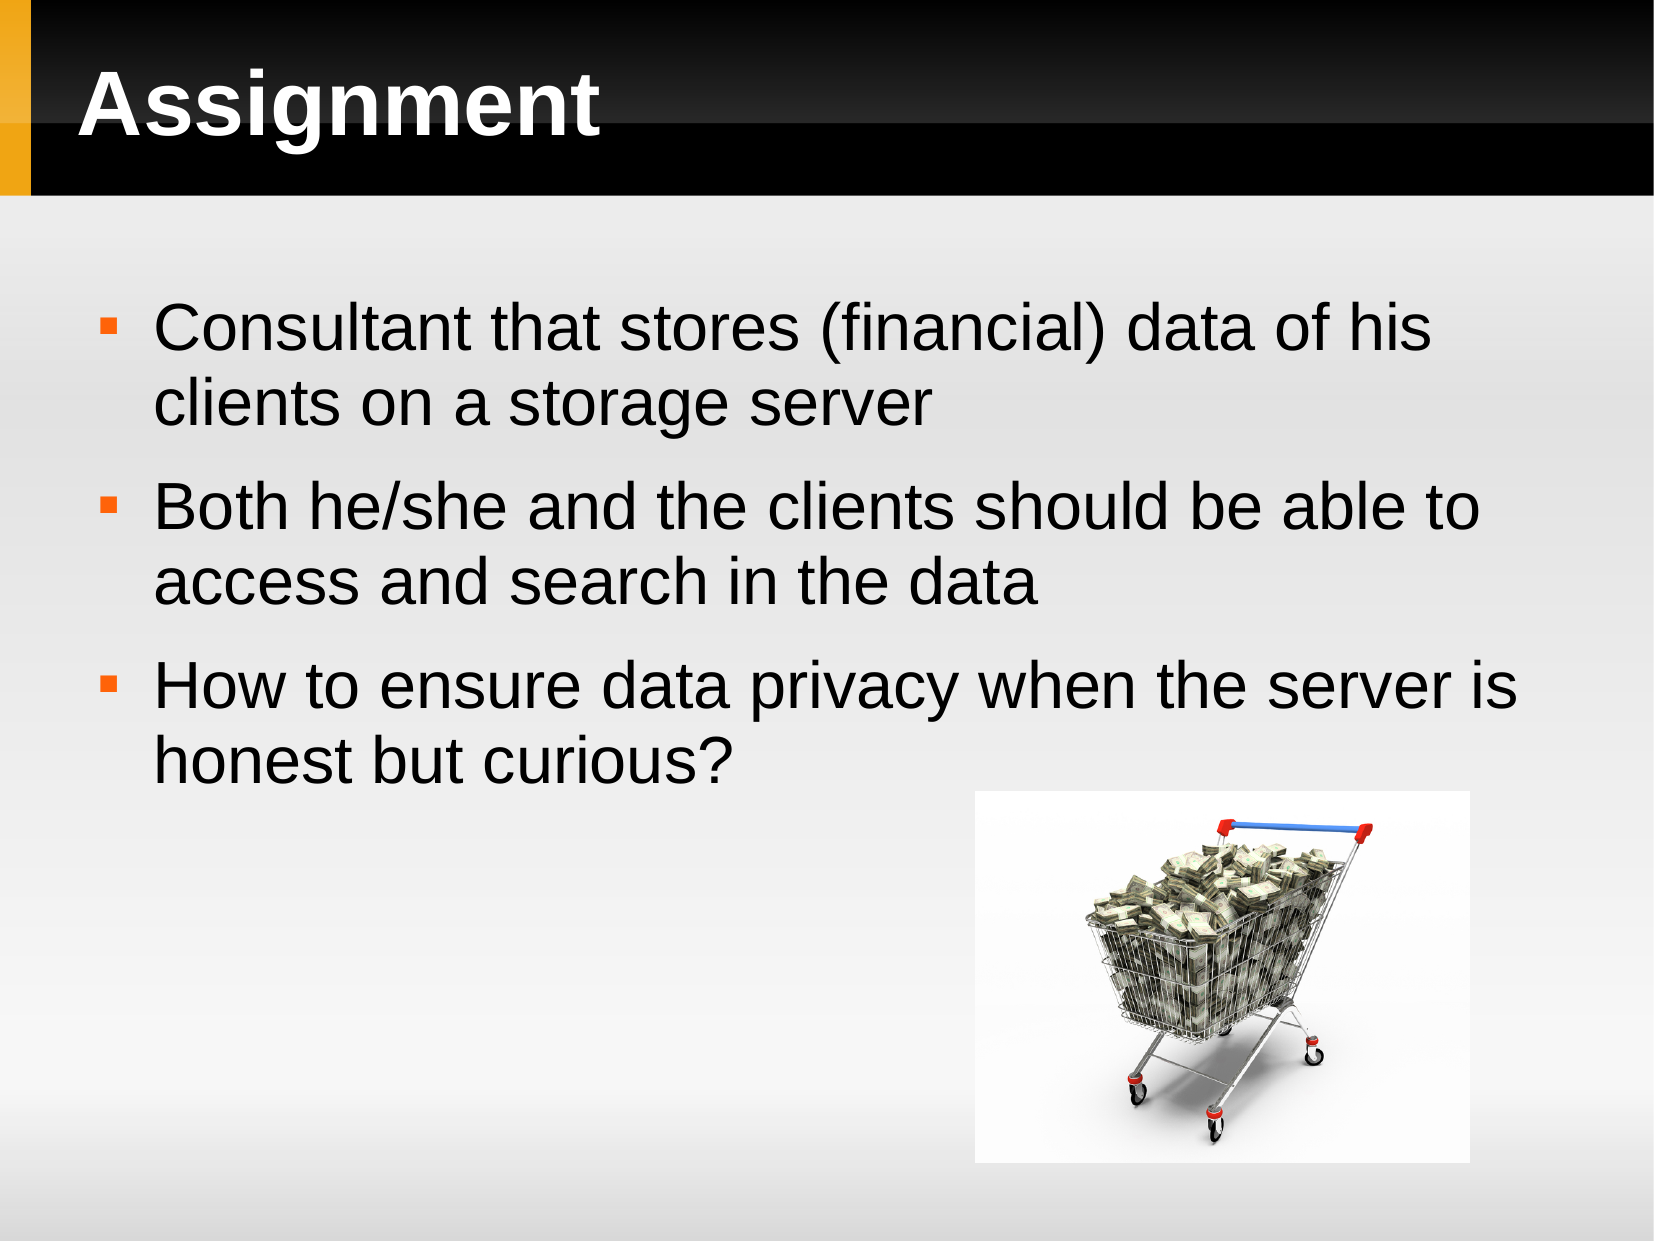

# Assignment
Consultant that stores (financial) data of his clients on a storage server
Both he/she and the clients should be able to access and search in the data
How to ensure data privacy when the server is honest but curious?